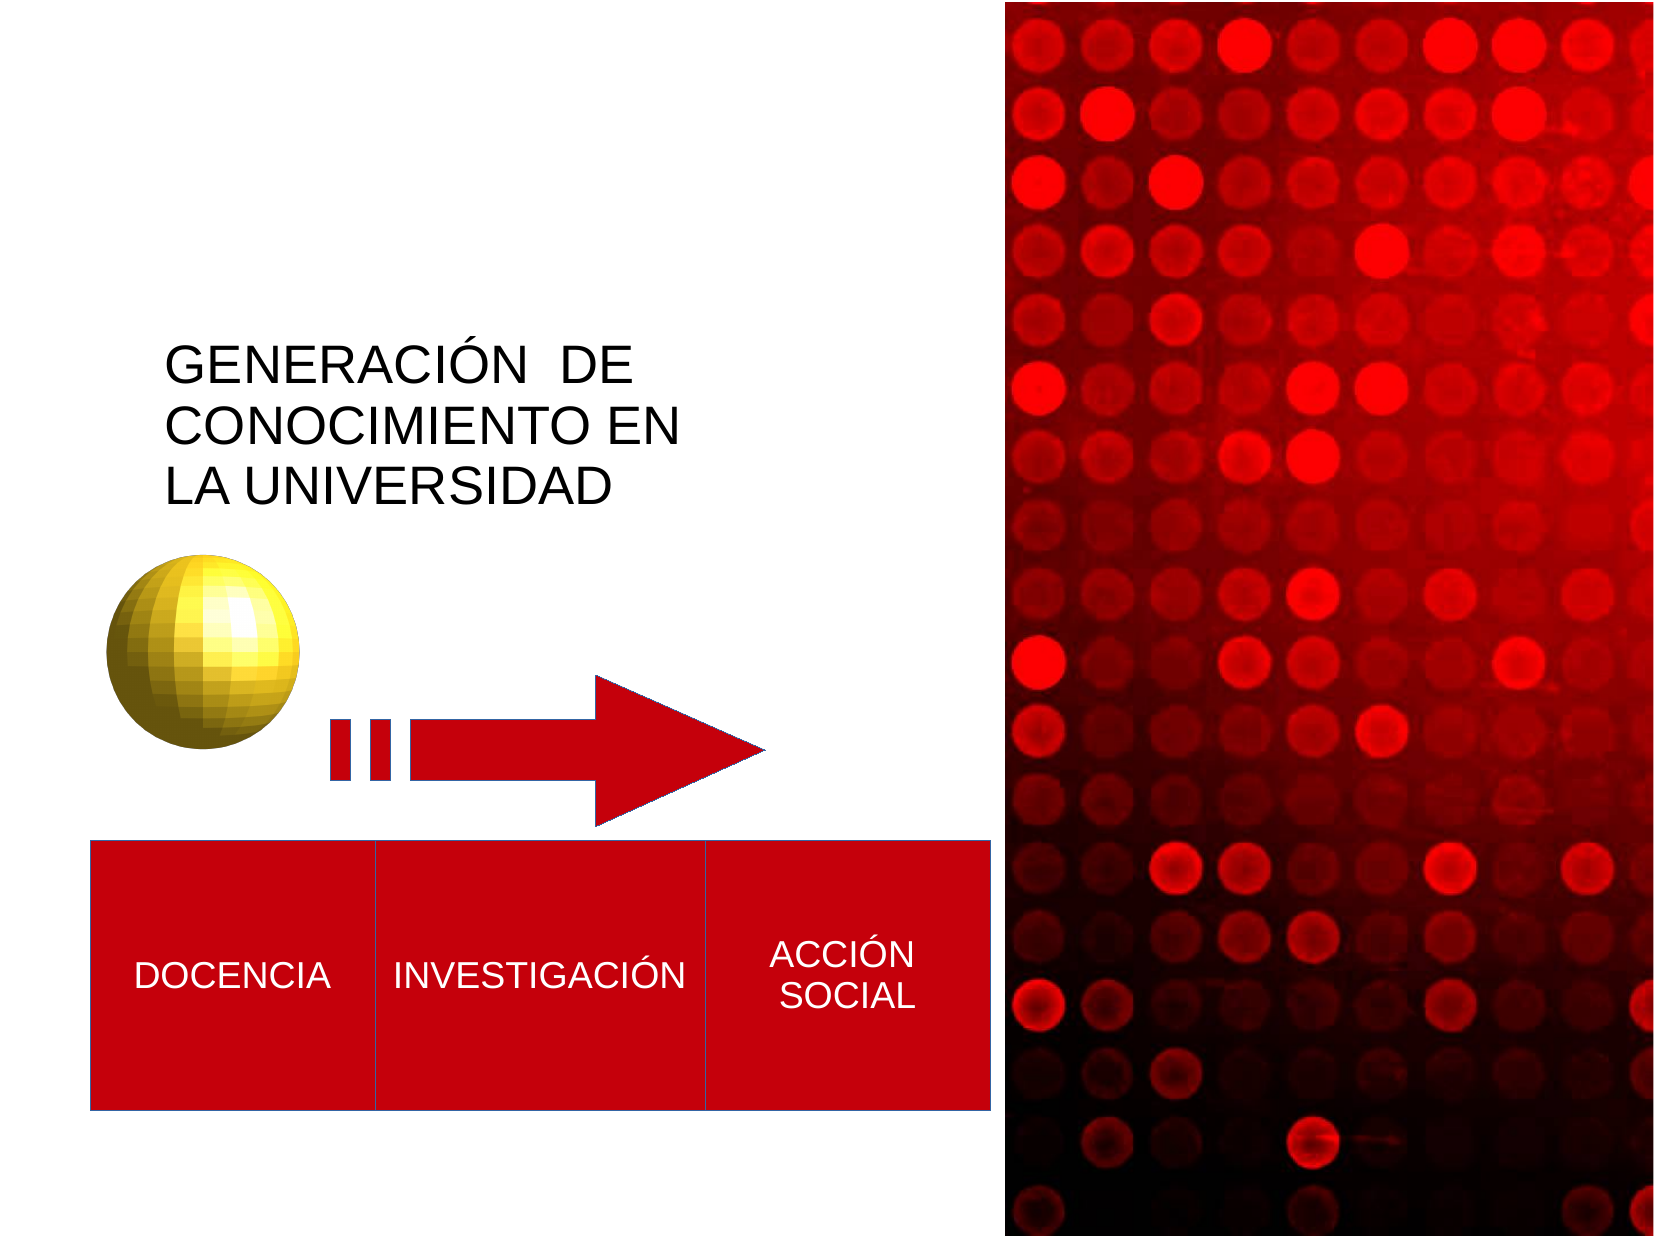

GENERACIÓN DE
CONOCIMIENTO EN LA UNIVERSIDAD
DOCENCIA
INVESTIGACIÓN
ACCIÓN
SOCIAL